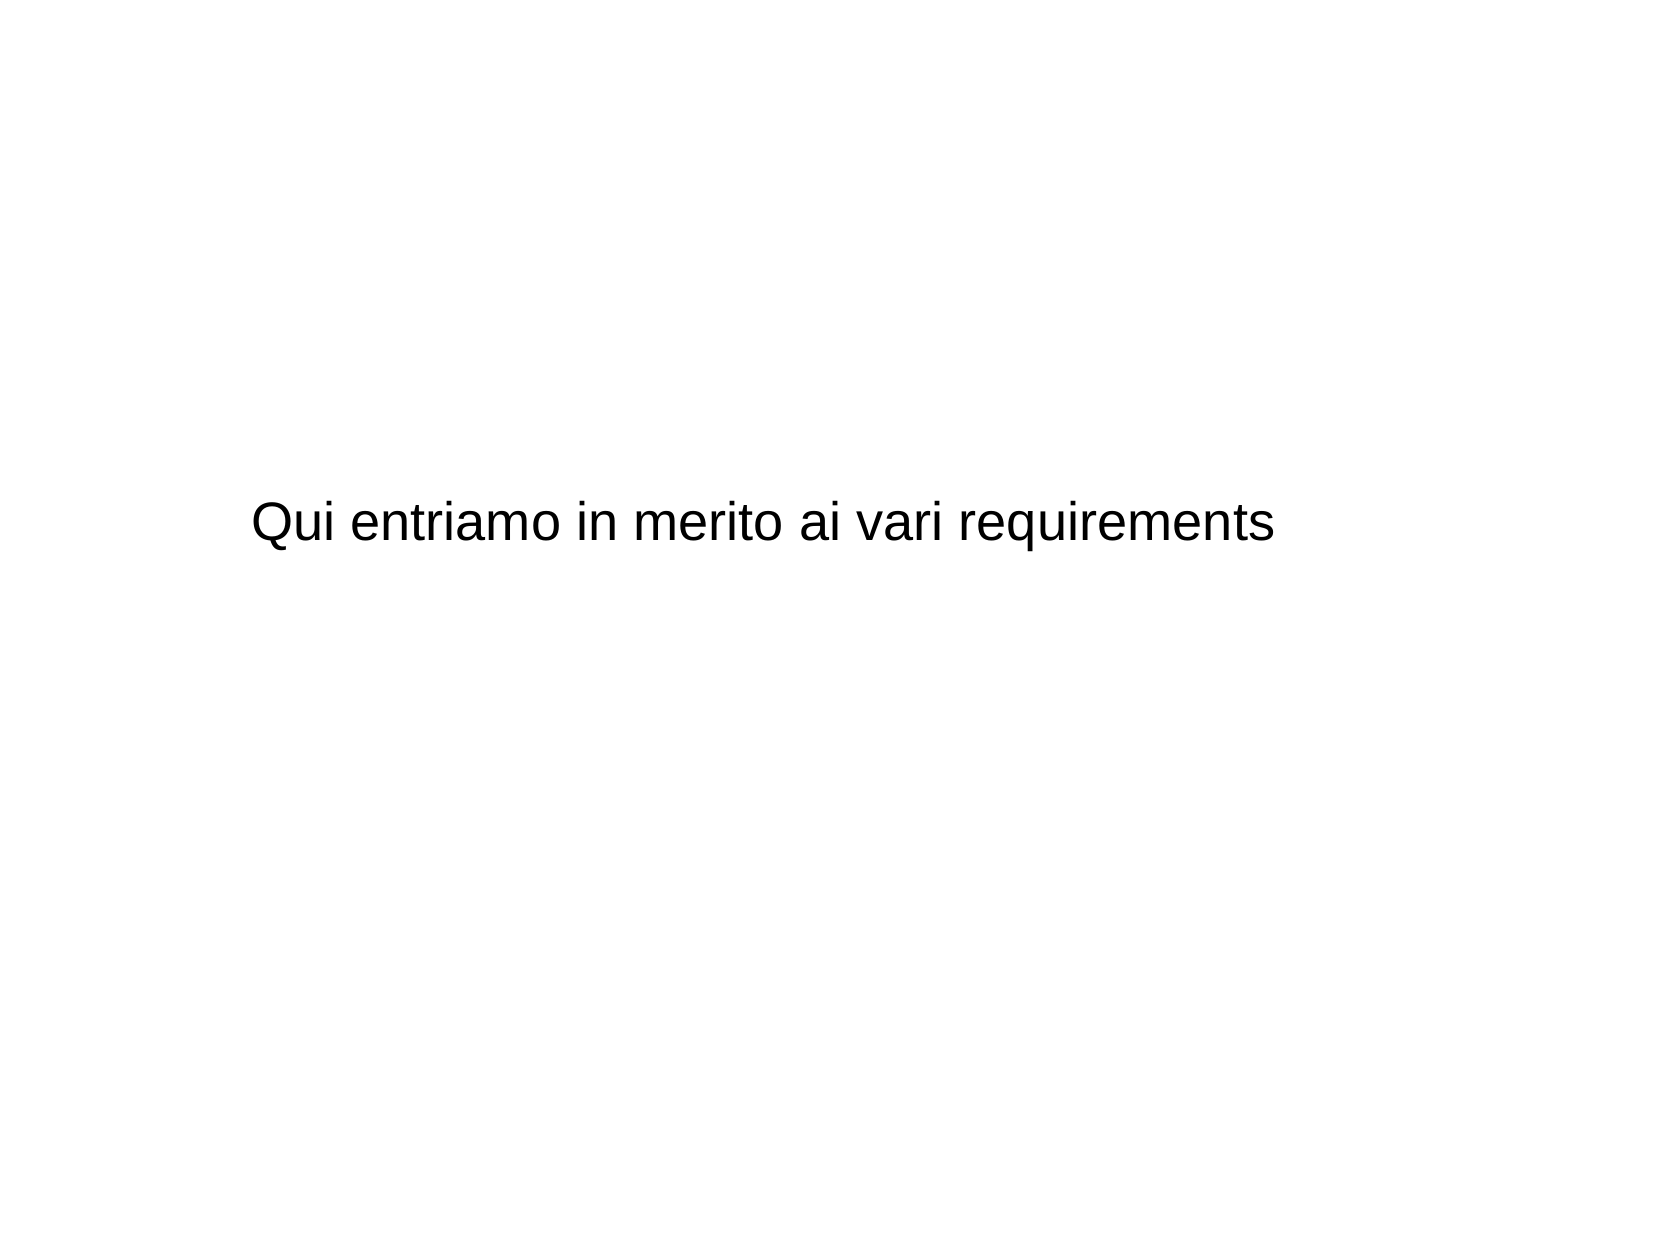

Qui entriamo in merito ai vari requirements